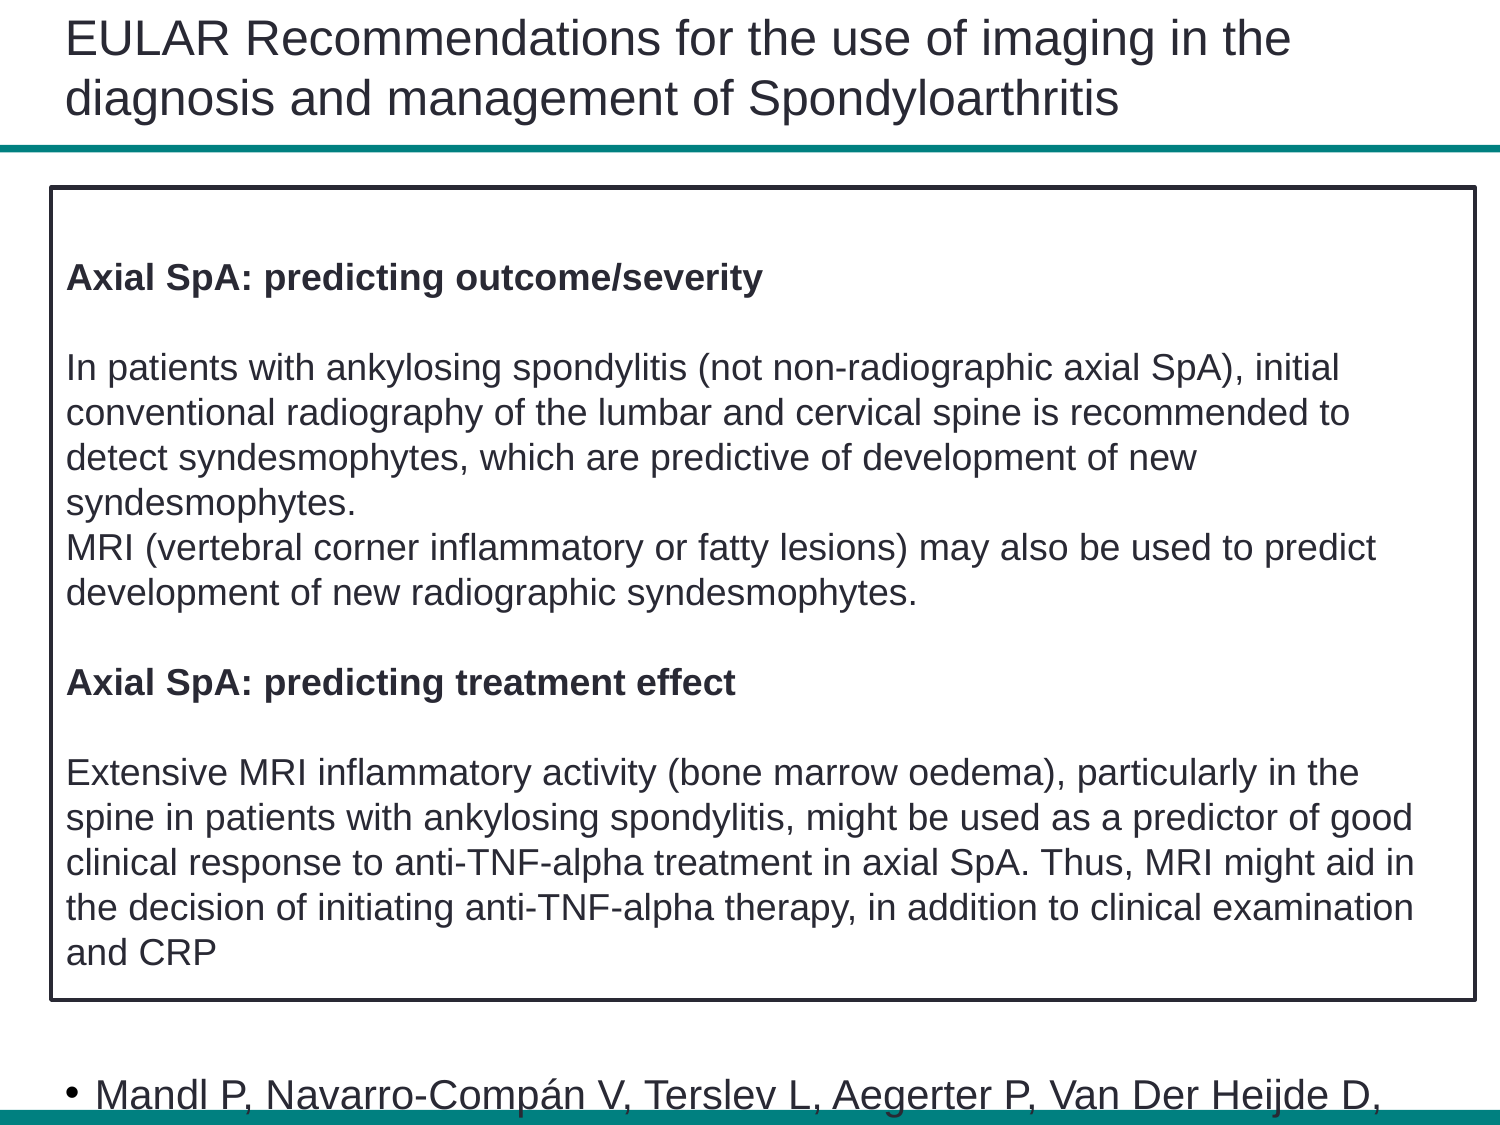

EULAR Recommendations for the use of imaging in the diagnosis and management of Spondyloarthritis
Axial SpA: predicting outcome/severity
In patients with ankylosing spondylitis (not non-radiographic axial SpA), initial conventional radiography of the lumbar and cervical spine is recommended to detect syndesmophytes, which are predictive of development of new syndesmophytes.
MRI (vertebral corner inflammatory or fatty lesions) may also be used to predict development of new radiographic syndesmophytes.
Axial SpA: predicting treatment effect
Extensive MRI inflammatory activity (bone marrow oedema), particularly in the spine in patients with ankylosing spondylitis, might be used as a predictor of good clinical response to anti-TNF-alpha treatment in axial SpA. Thus, MRI might aid in the decision of initiating anti-TNF-alpha therapy, in addition to clinical examination and CRP
# Mandl P, Navarro-Compán V, Terslev L, Aegerter P, Van Der Heijde D, D'agostino MA, Baraliakos X, Pedersen SJ, Jurik AG, Naredo E, Schueller-Weidekamm C. EULAR recommendations for the use of imaging in the diagnosis and management of spondyloarthritis in clinical practice. Annals of the rheumatic diseases. 2015 Jul 1;74(7):1327-39.